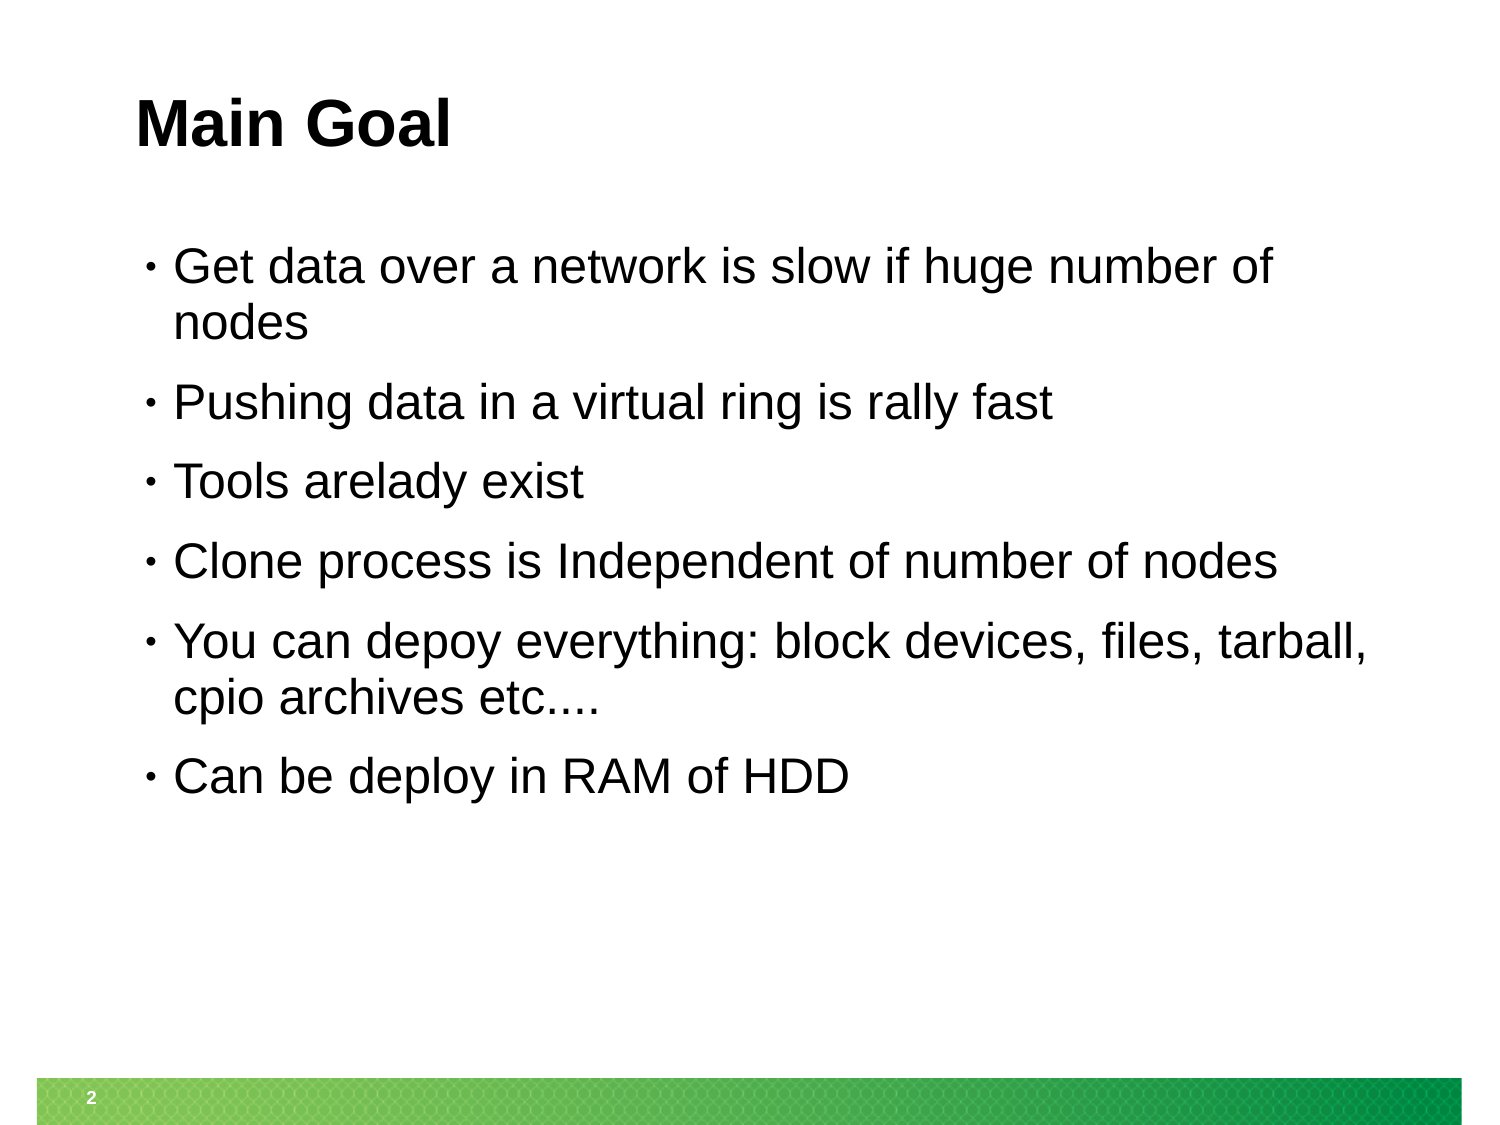

# Main Goal
Get data over a network is slow if huge number of nodes
Pushing data in a virtual ring is rally fast
Tools arelady exist
Clone process is Independent of number of nodes
You can depoy everything: block devices, files, tarball, cpio archives etc....
Can be deploy in RAM of HDD